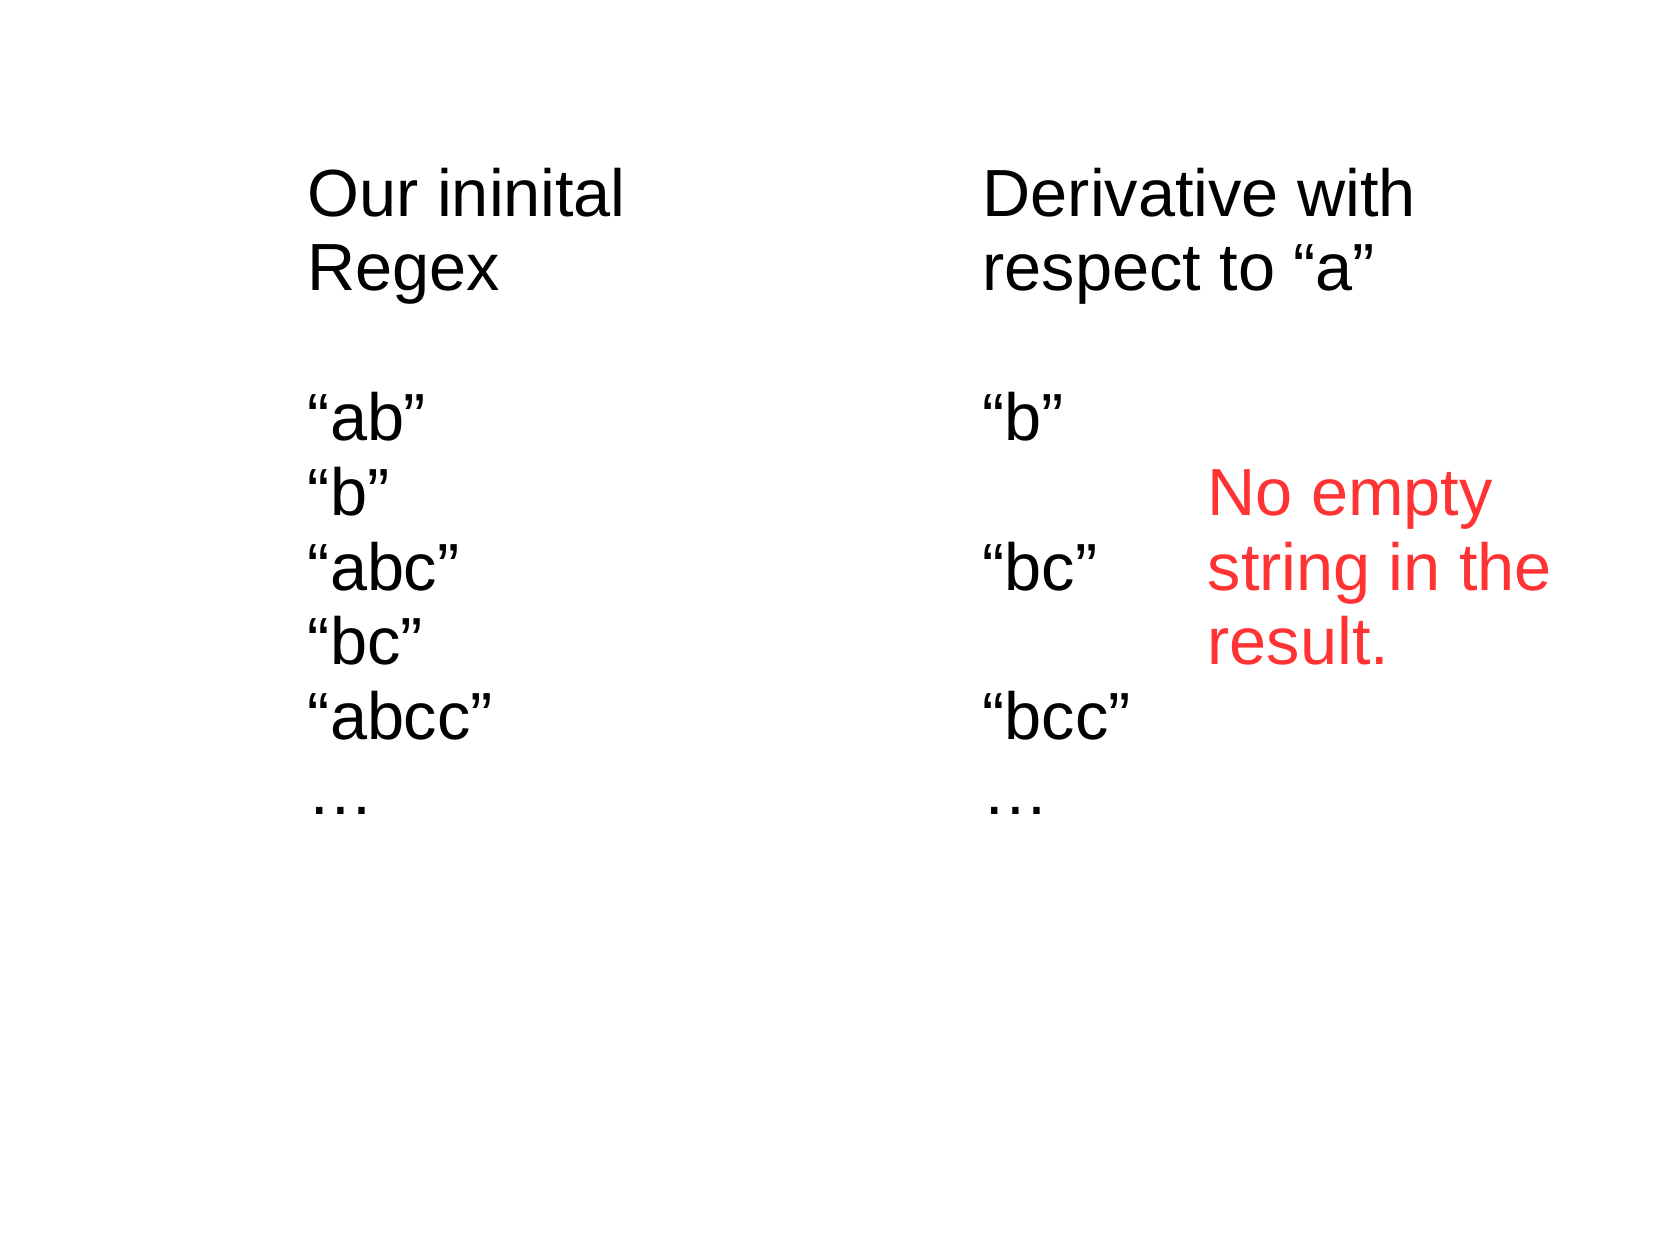

# Our ininital					Derivative with
			Regex							respect to “a”
			“ab”								“b”
 			“b”											No empty
			“abc”							“bc”		string in the
			“bc”											result.
			“abcc”							“bcc”
			…									…